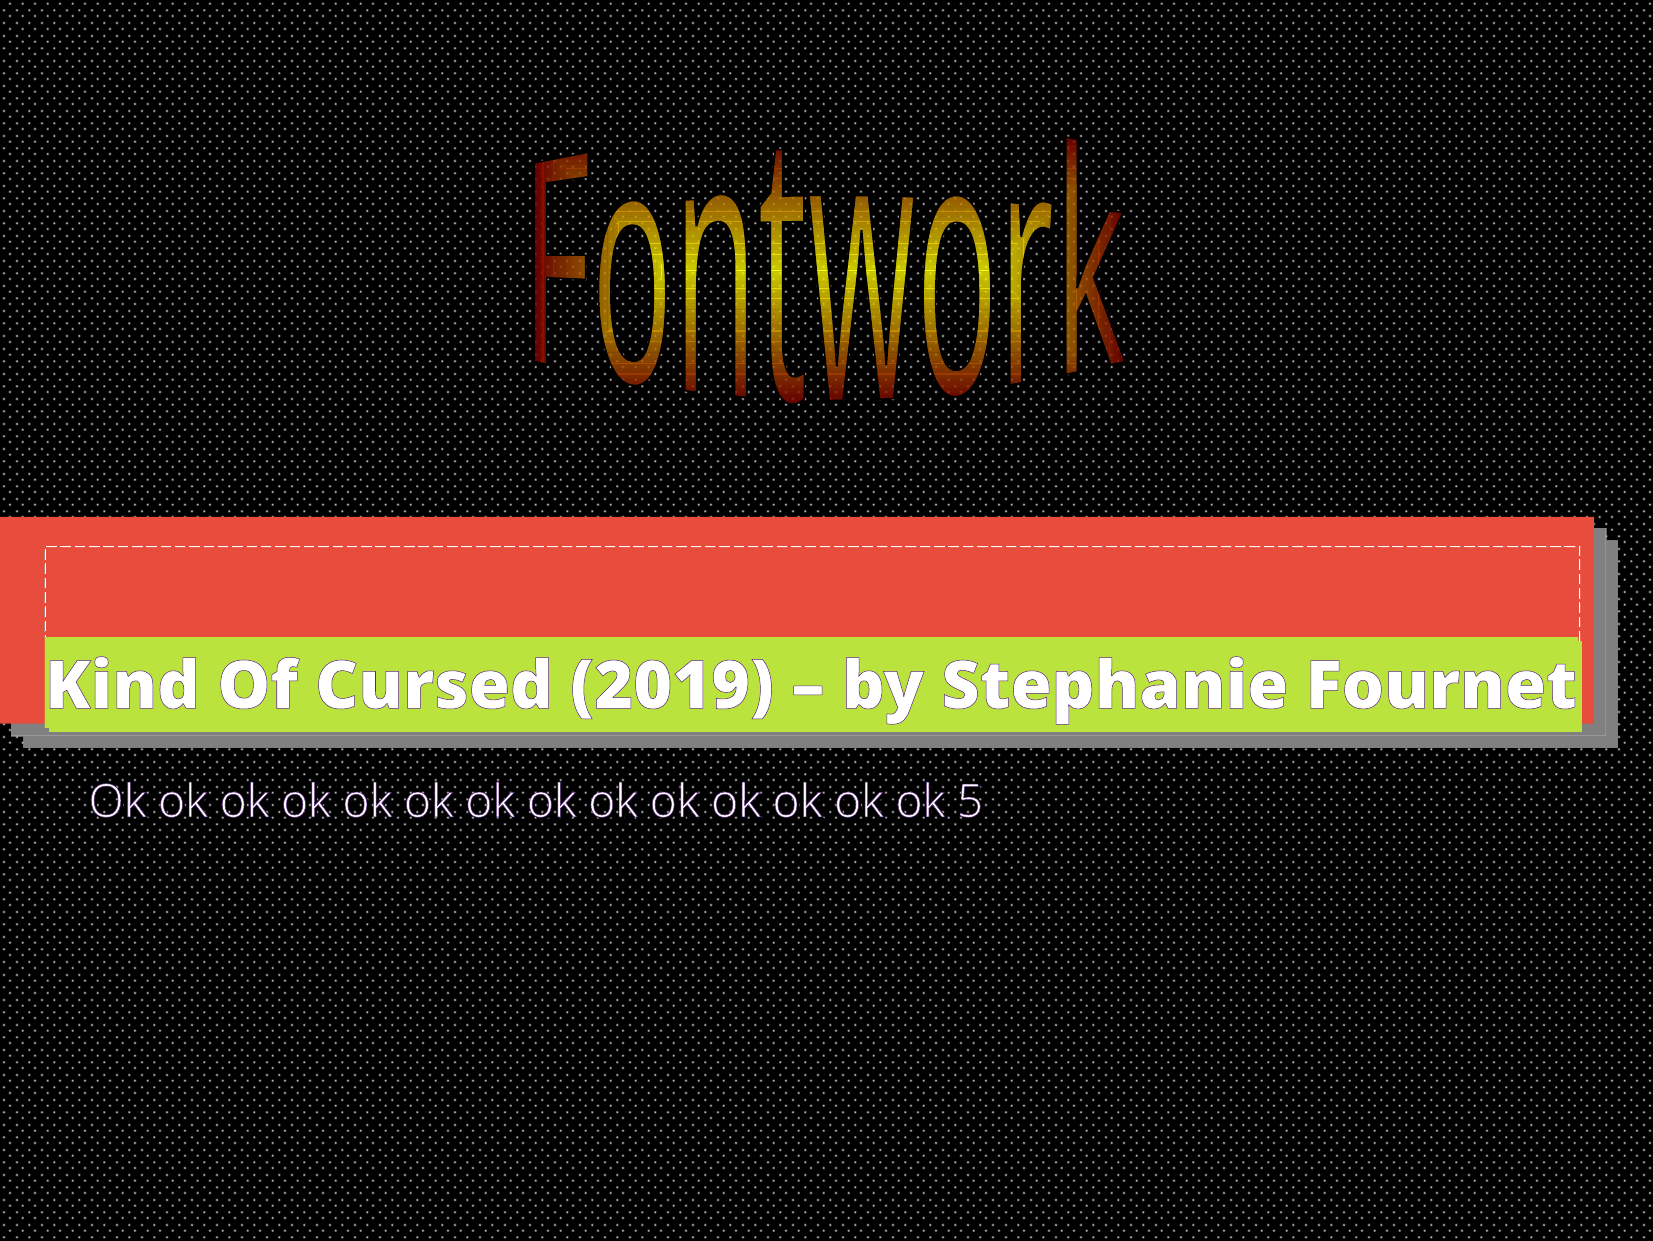

Fontwork
# Kind Of Cursed (2019) – by Stephanie Fournet
Ok ok ok ok ok ok ok ok ok ok ok ok ok ok 5